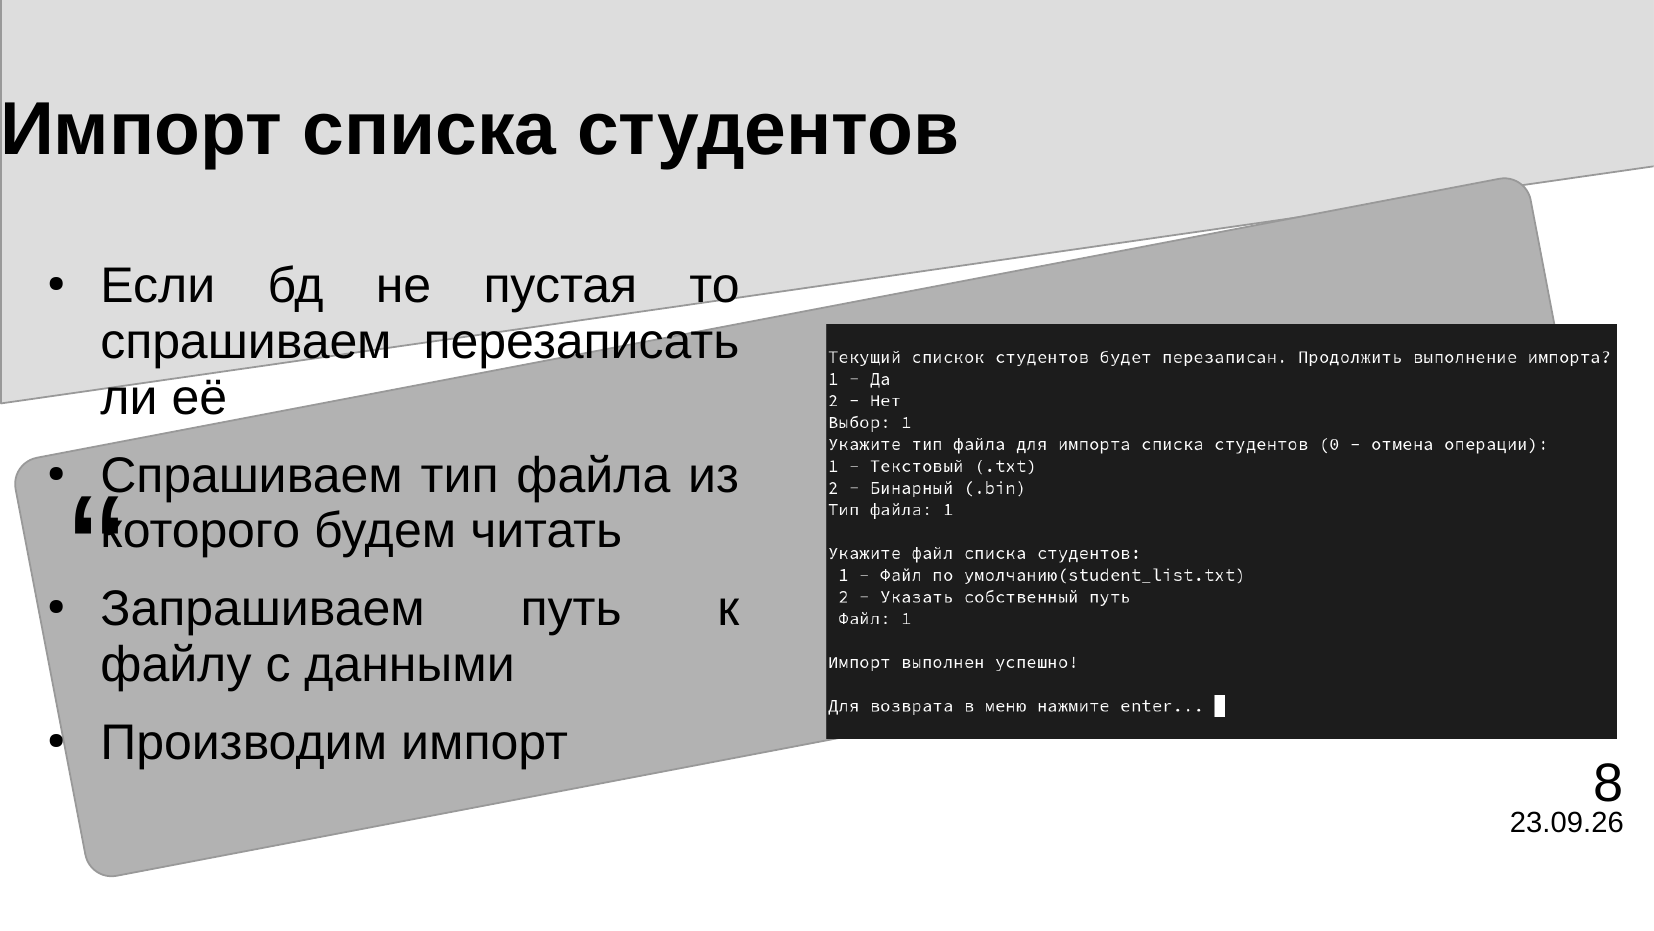

# Импорт списка студентов
Если бд не пустая то спрашиваем перезаписать ли её
Спрашиваем тип файла из которого будем читать
Запрашиваем путь к файлу с данными
Производим импорт
8